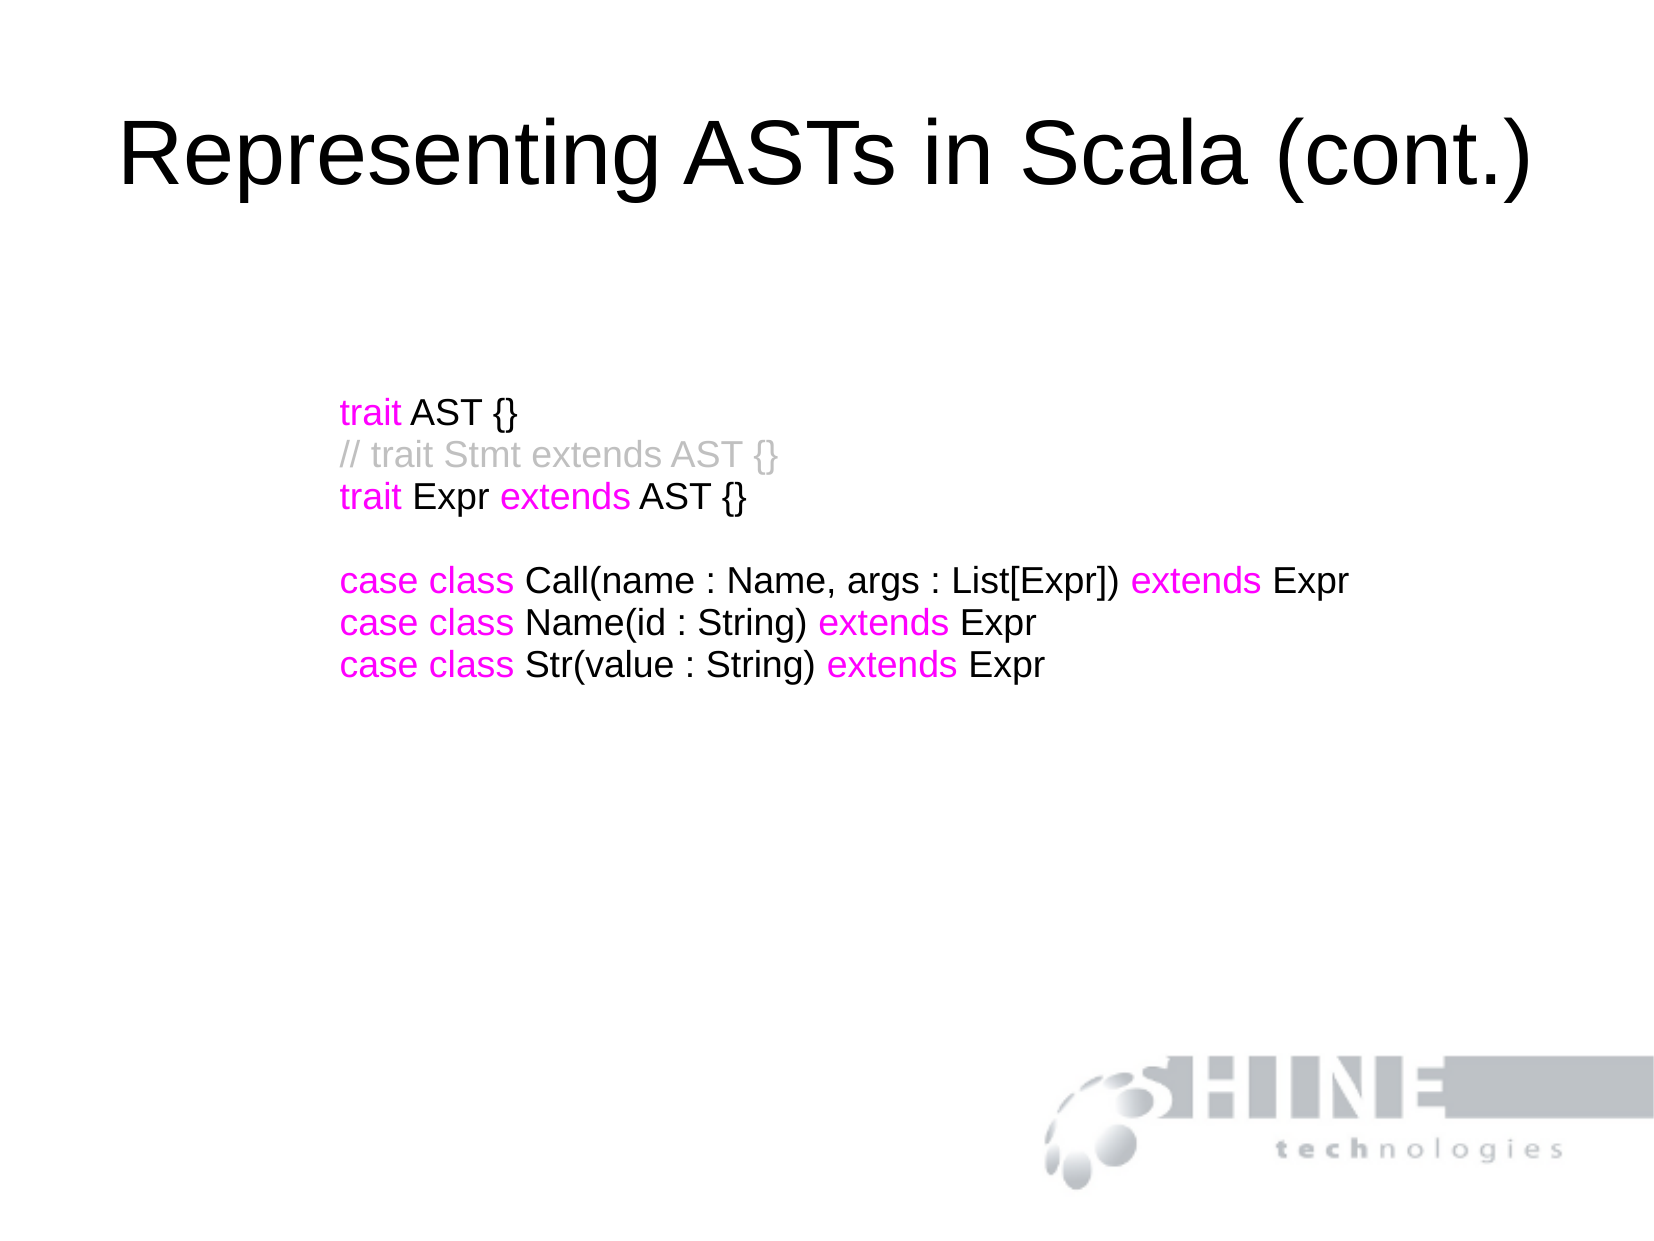

# Representing ASTs in Scala (cont.)
trait AST {}
// trait Stmt extends AST {}
trait Expr extends AST {}
case class Call(name : Name, args : List[Expr]) extends Expr
case class Name(id : String) extends Expr
case class Str(value : String) extends Expr